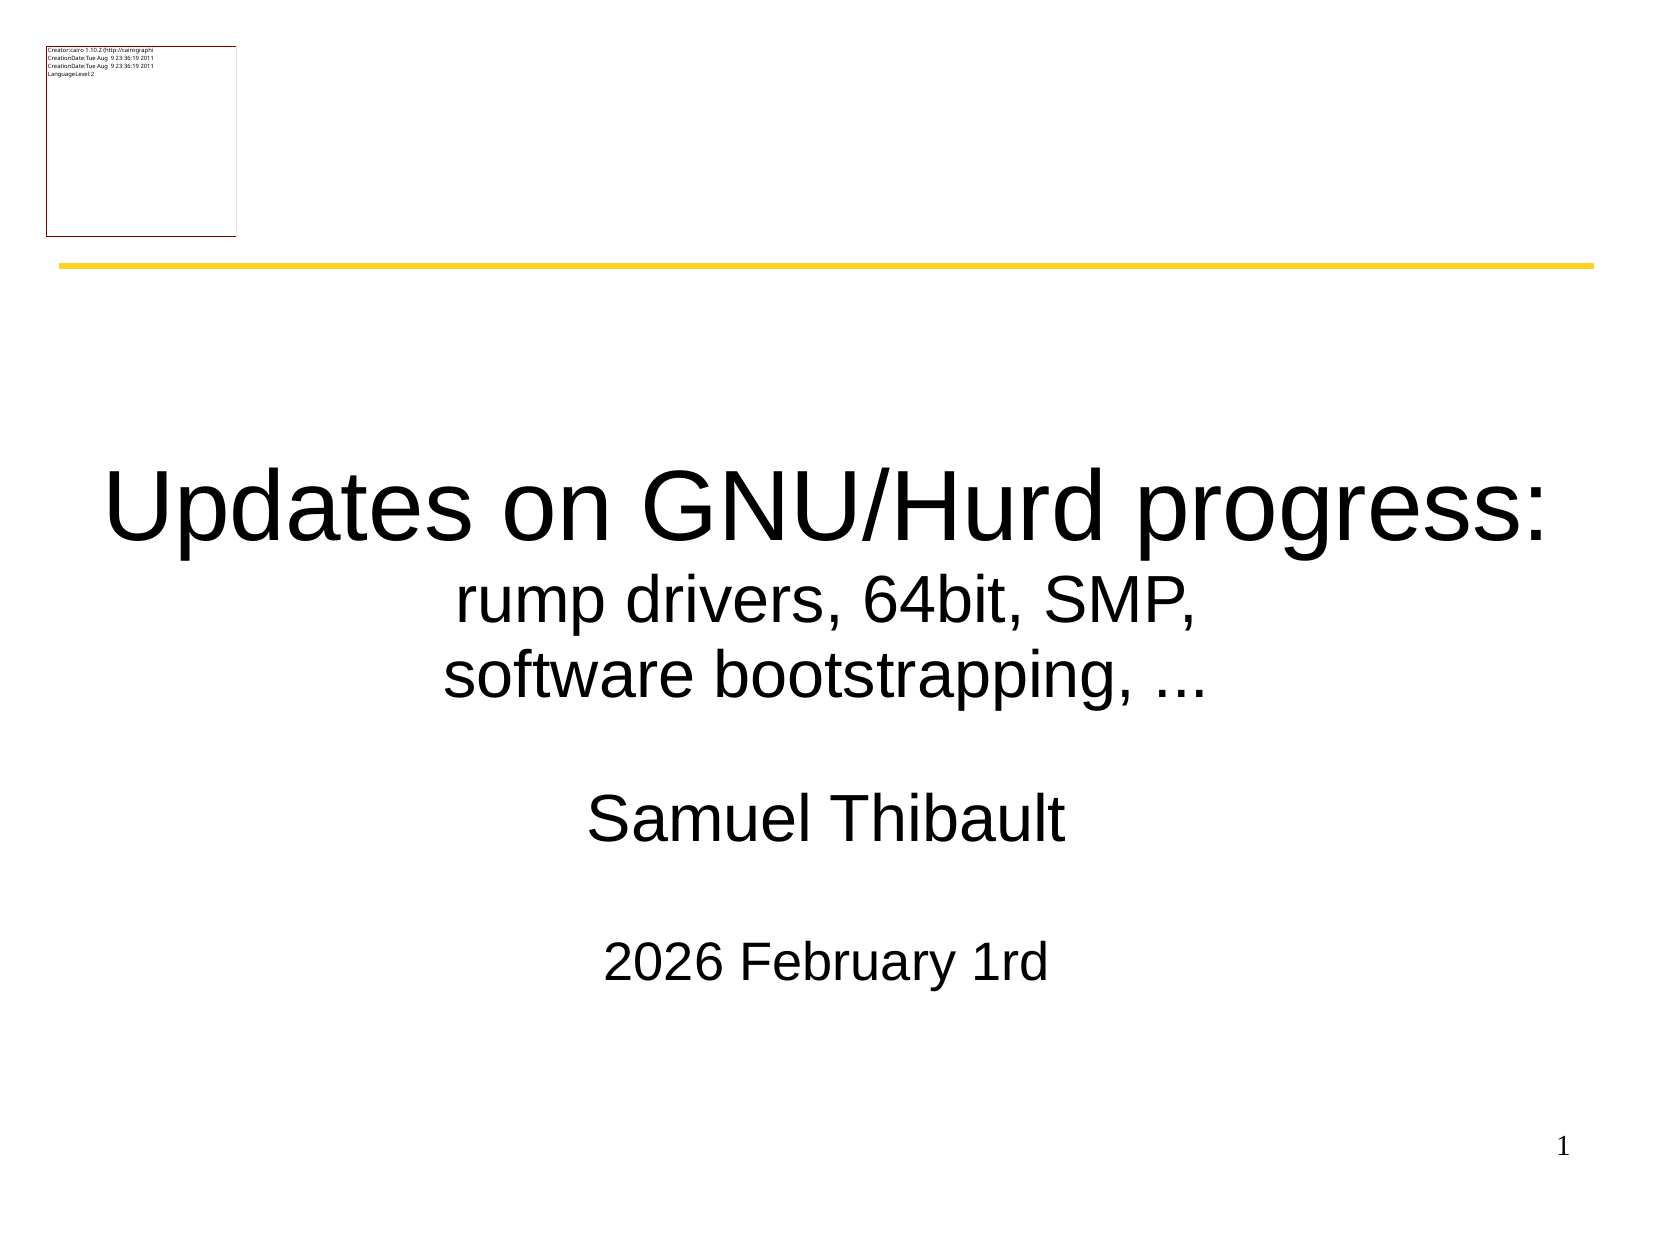

# Updates on GNU/Hurd progress:
rump drivers, 64bit, SMP,
software bootstrapping, ...
Samuel Thibault
2026 February 1rd
1